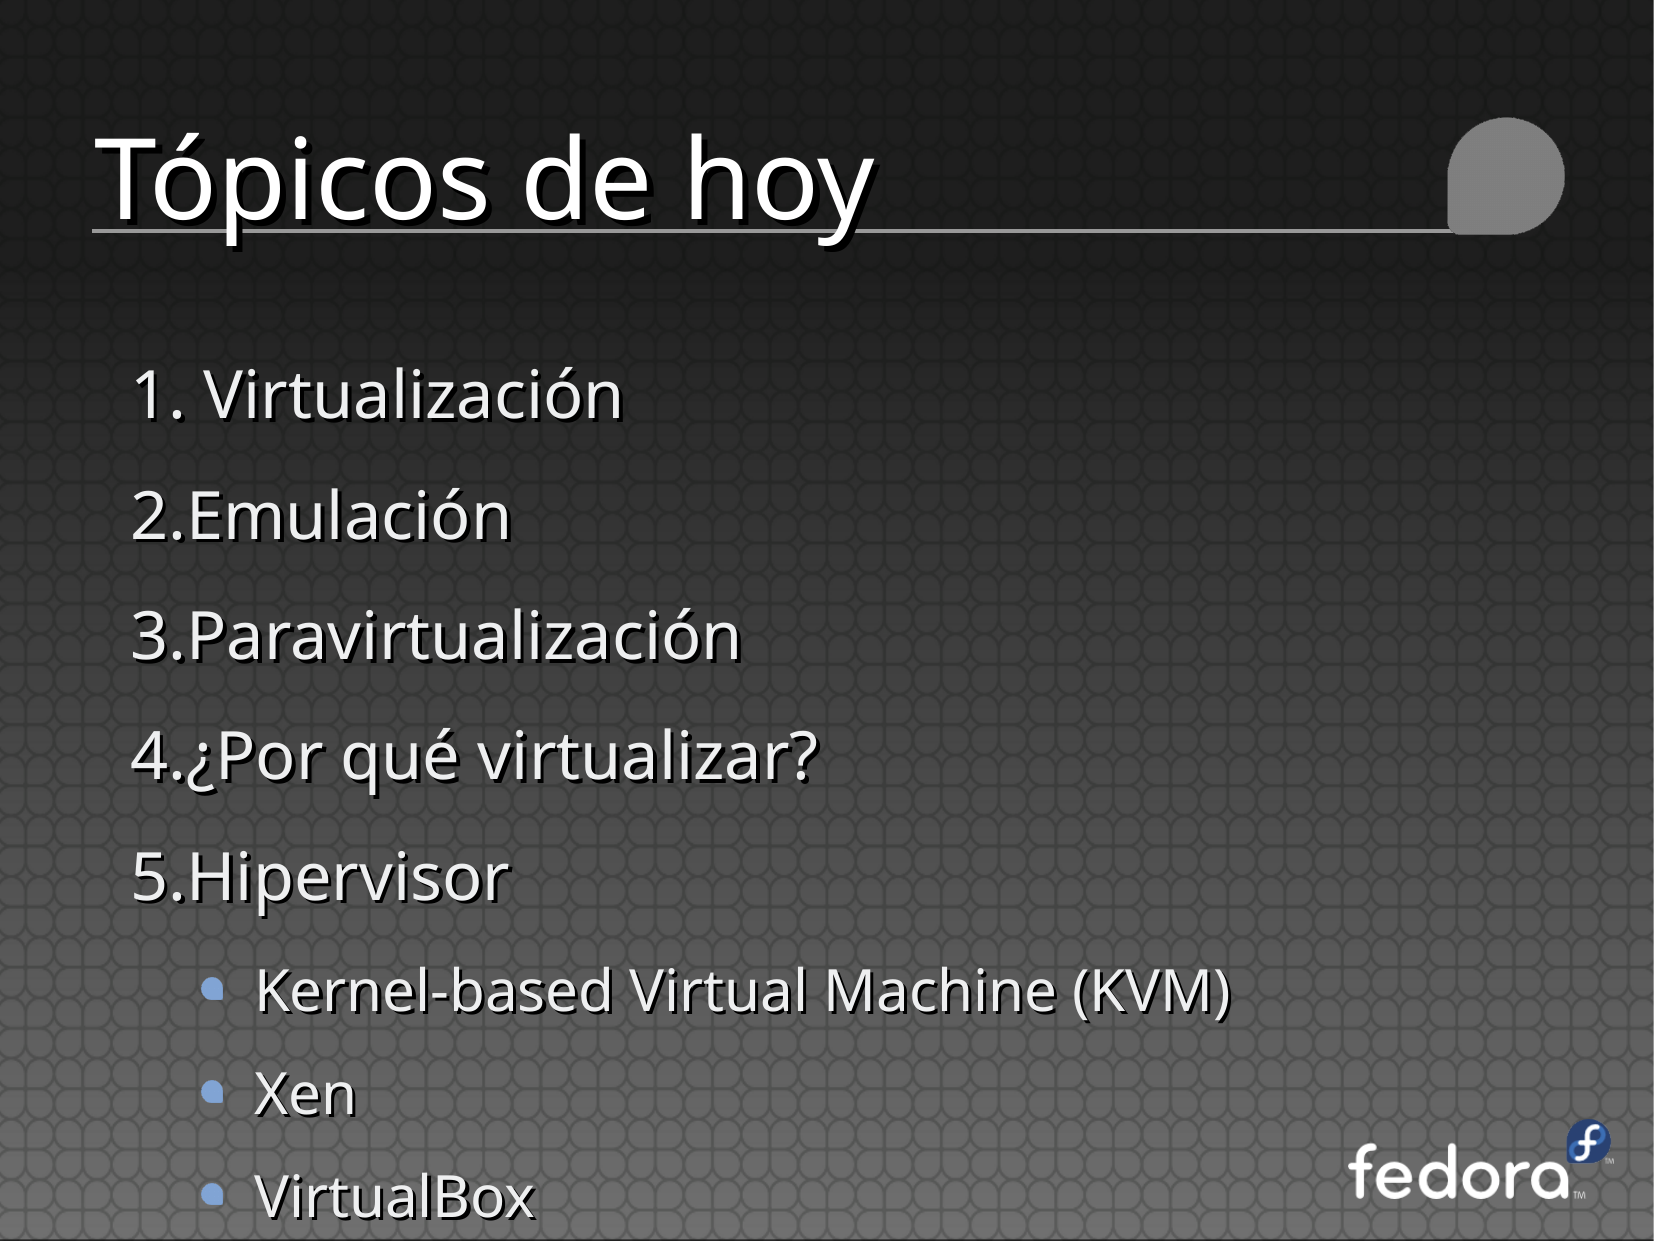

# Tópicos de hoy
 Virtualización
Emulación
Paravirtualización
¿Por qué virtualizar?
Hipervisor
Kernel-based Virtual Machine (KVM)
Xen
VirtualBox